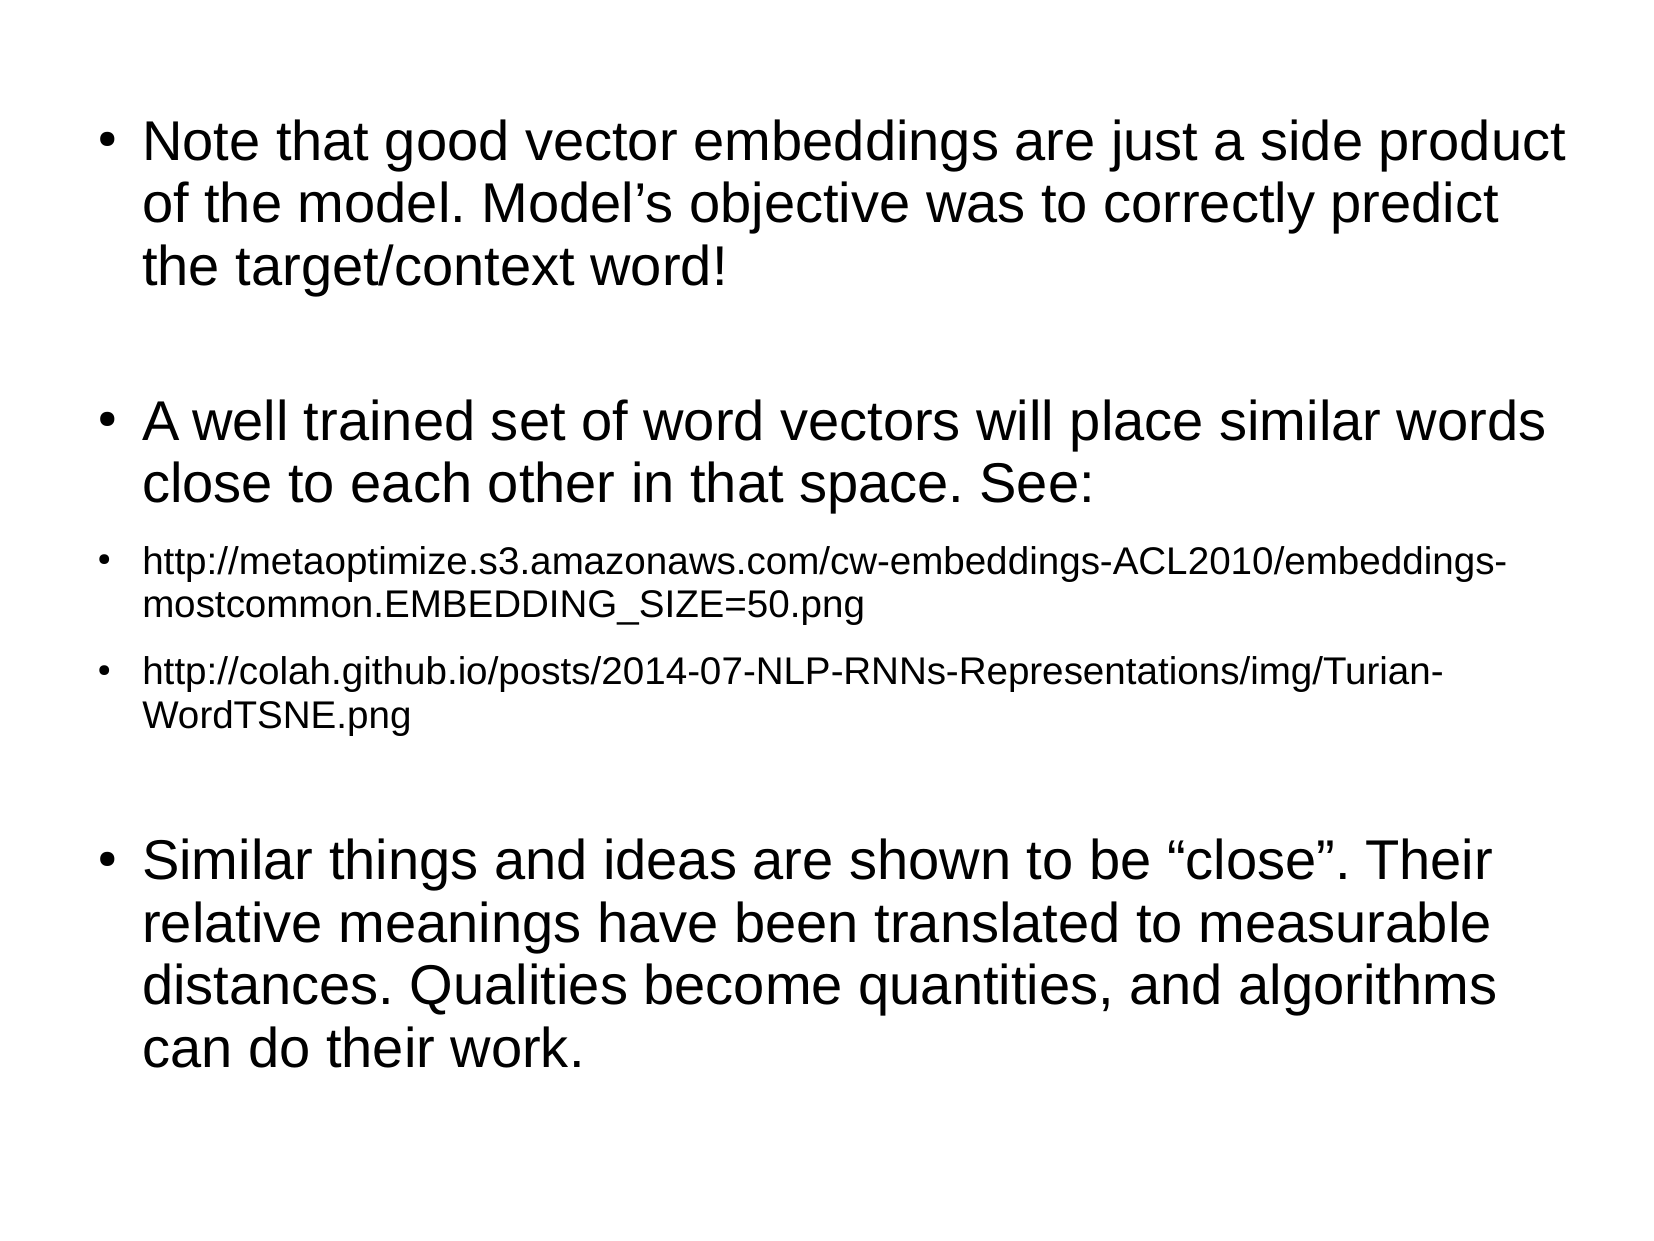

# Note that good vector embeddings are just a side product of the model. Model’s objective was to correctly predict the target/context word!
A well trained set of word vectors will place similar words close to each other in that space. See:
http://metaoptimize.s3.amazonaws.com/cw-embeddings-ACL2010/embeddings-mostcommon.EMBEDDING_SIZE=50.png
http://colah.github.io/posts/2014-07-NLP-RNNs-Representations/img/Turian-WordTSNE.png
Similar things and ideas are shown to be “close”. Their relative meanings have been translated to measurable distances. Qualities become quantities, and algorithms can do their work.